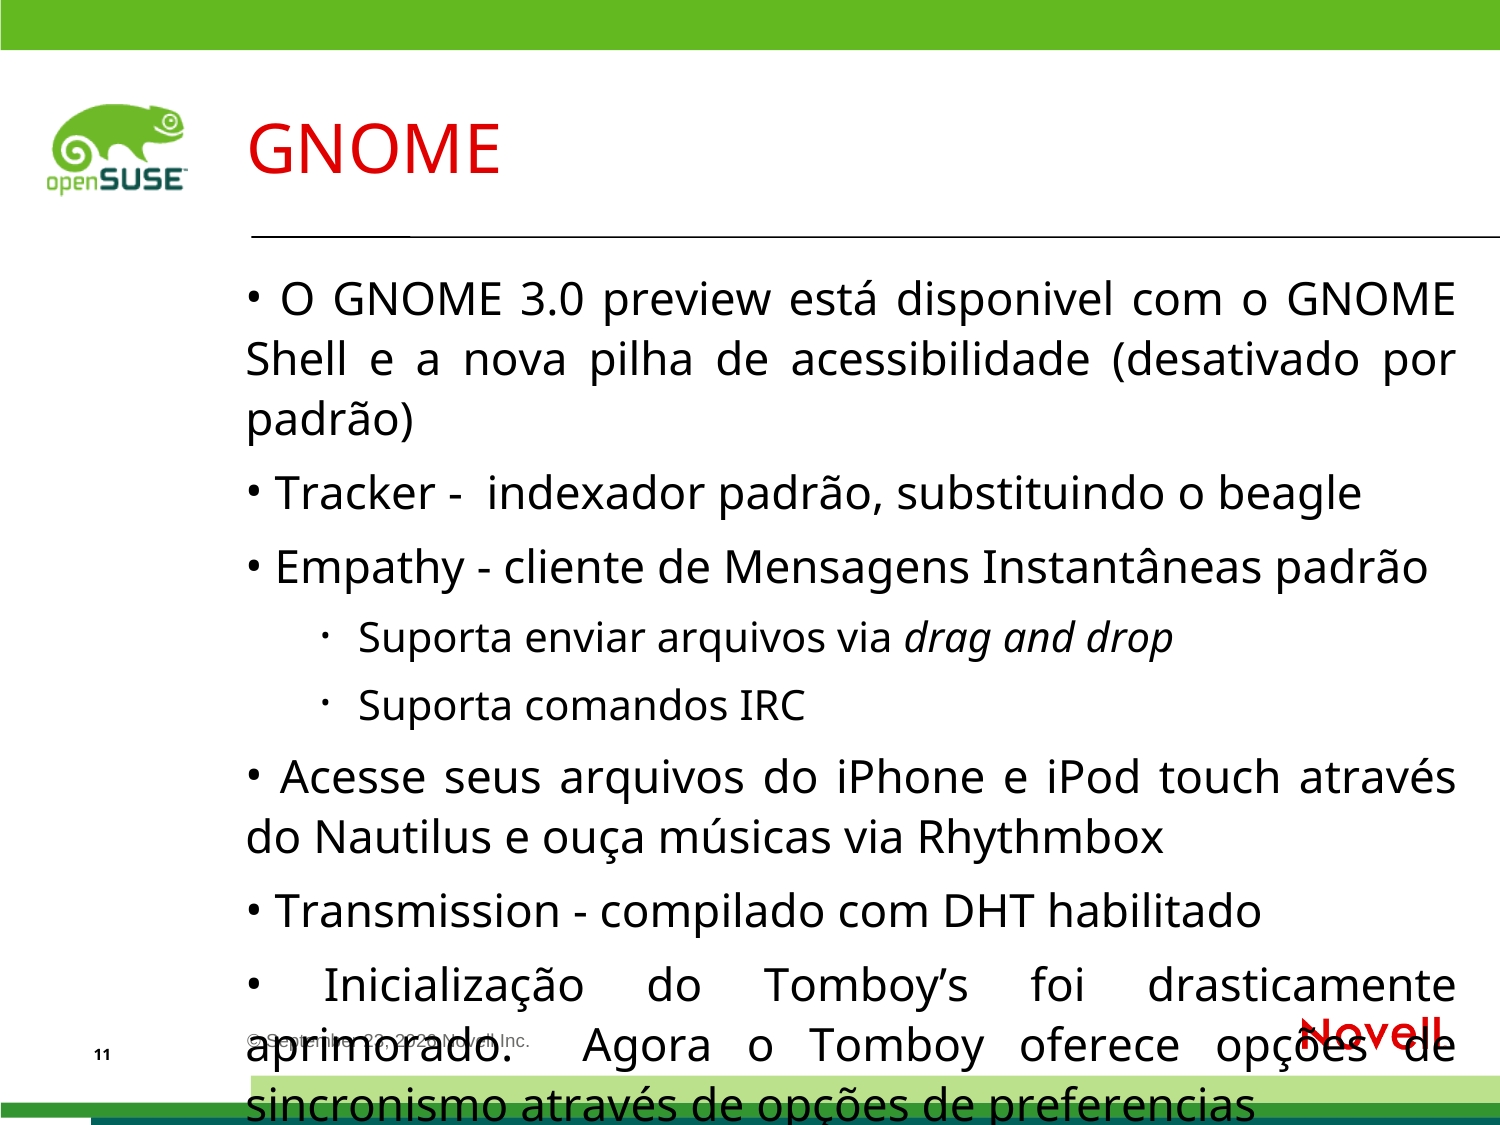

# GNOME
 O GNOME 3.0 preview está disponivel com o GNOME Shell e a nova pilha de acessibilidade (desativado por padrão)
 Tracker - indexador padrão, substituindo o beagle
 Empathy - cliente de Mensagens Instantâneas padrão
 Suporta enviar arquivos via drag and drop
 Suporta comandos IRC
 Acesse seus arquivos do iPhone e iPod touch através do Nautilus e ouça músicas via Rhythmbox
 Transmission - compilado com DHT habilitado
 Inicialização do Tomboy’s foi drasticamente aprimorado. Agora o Tomboy oferece opções de sincronismo através de opções de preferencias